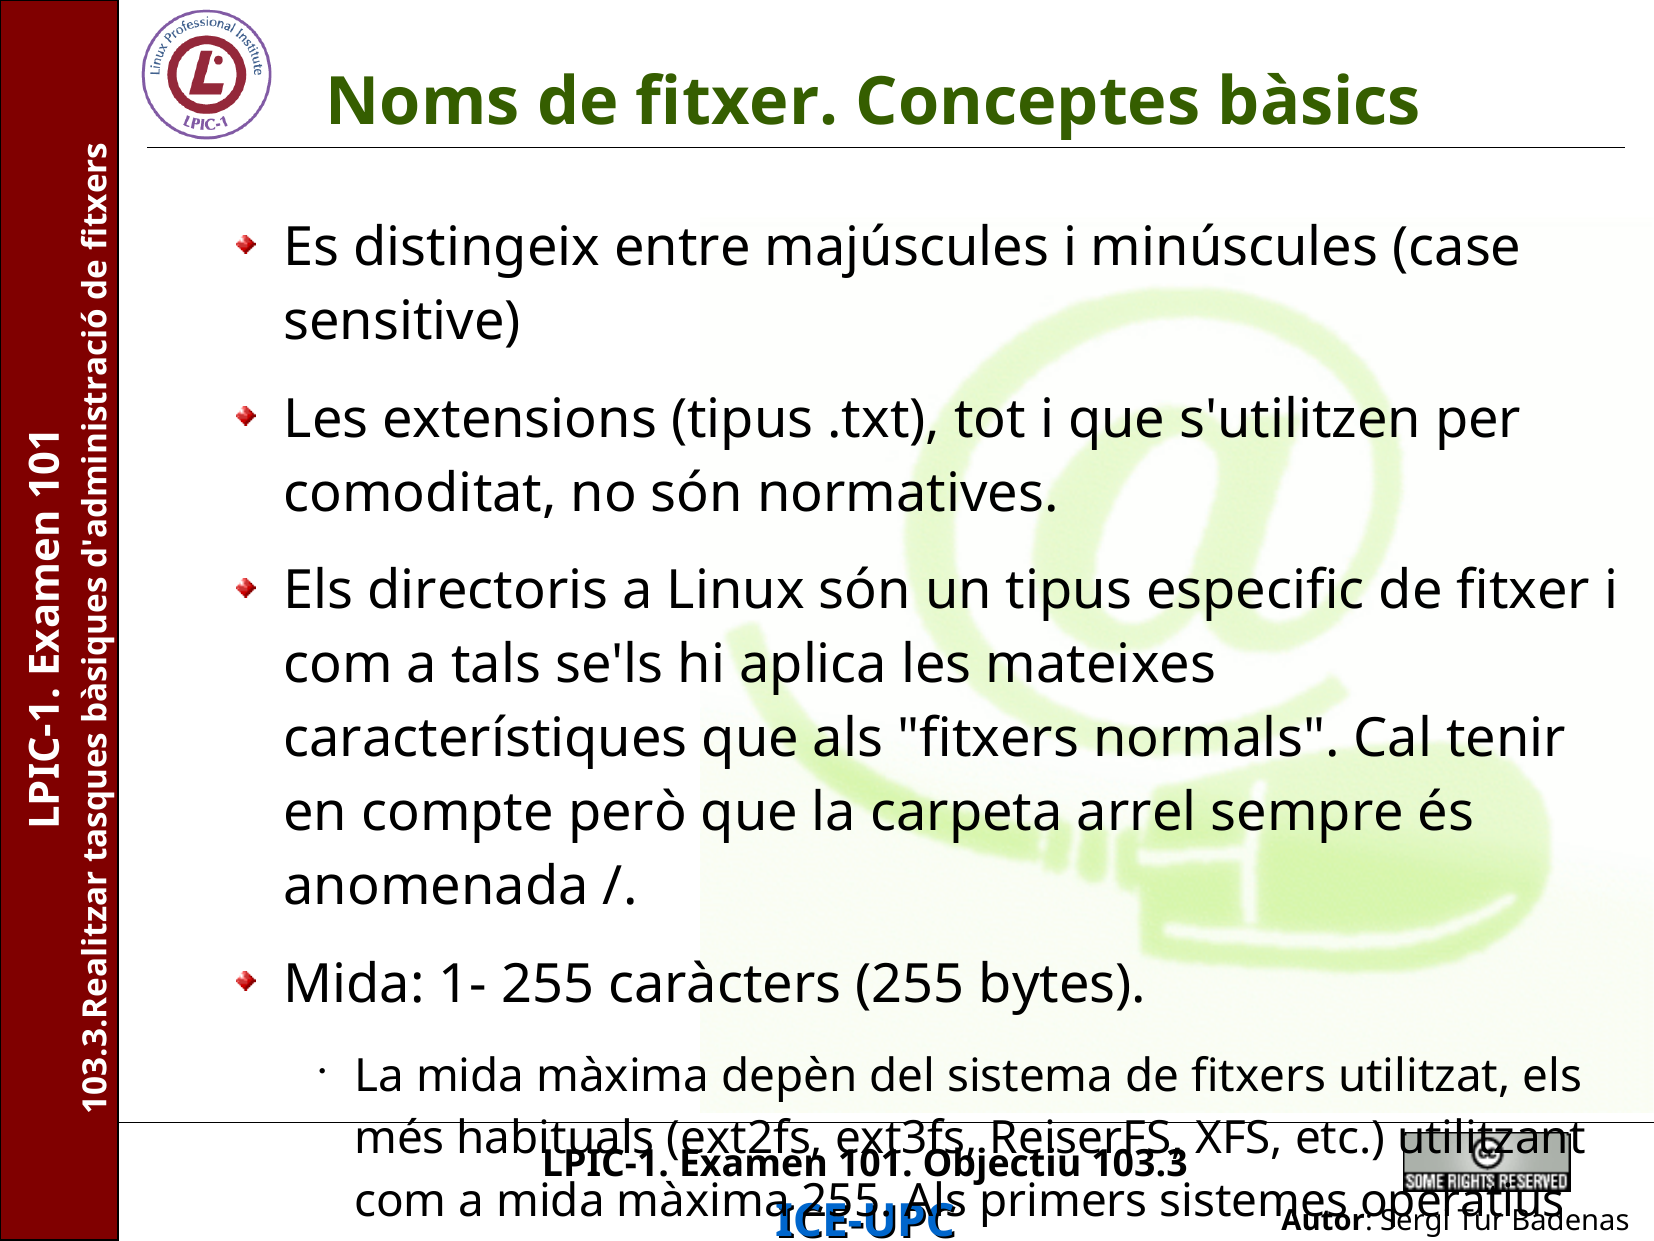

# Noms de fitxer. Conceptes bàsics
Es distingeix entre majúscules i minúscules (case sensitive)
Les extensions (tipus .txt), tot i que s'utilitzen per comoditat, no són normatives.
Els directoris a Linux són un tipus especific de fitxer i com a tals se'ls hi aplica les mateixes característiques que als "fitxers normals". Cal tenir en compte però que la carpeta arrel sempre és anomenada /.
Mida: 1- 255 caràcters (255 bytes).
La mida màxima depèn del sistema de fitxers utilitzat, els més habituals (ext2fs, ext3fs, ReiserFS, XFS, etc.) utilitzant com a mida màxima 255. Als primers sistemes operatius Unix la mida es trobava limitada a 14 caràcters.